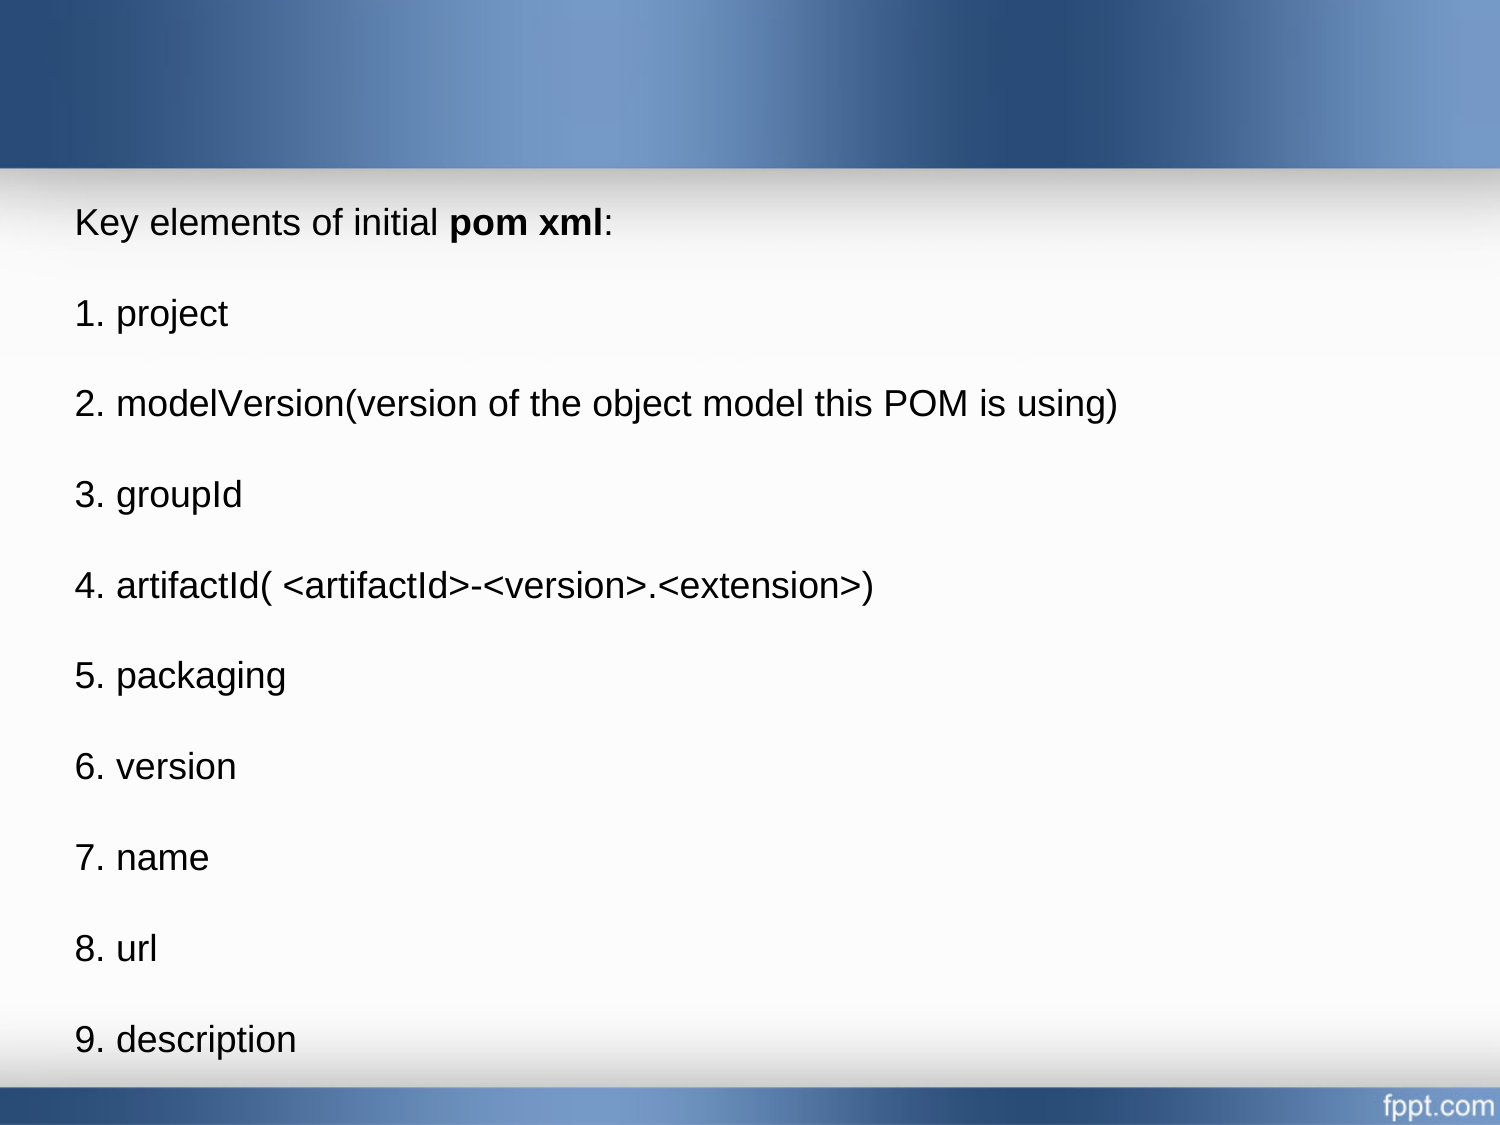

Key elements of initial pom xml:
1. project
2. modelVersion(version of the object model this POM is using)
3. groupId
4. artifactId( <artifactId>-<version>.<extension>)
5. packaging
6. version
7. name
8. url
9. description